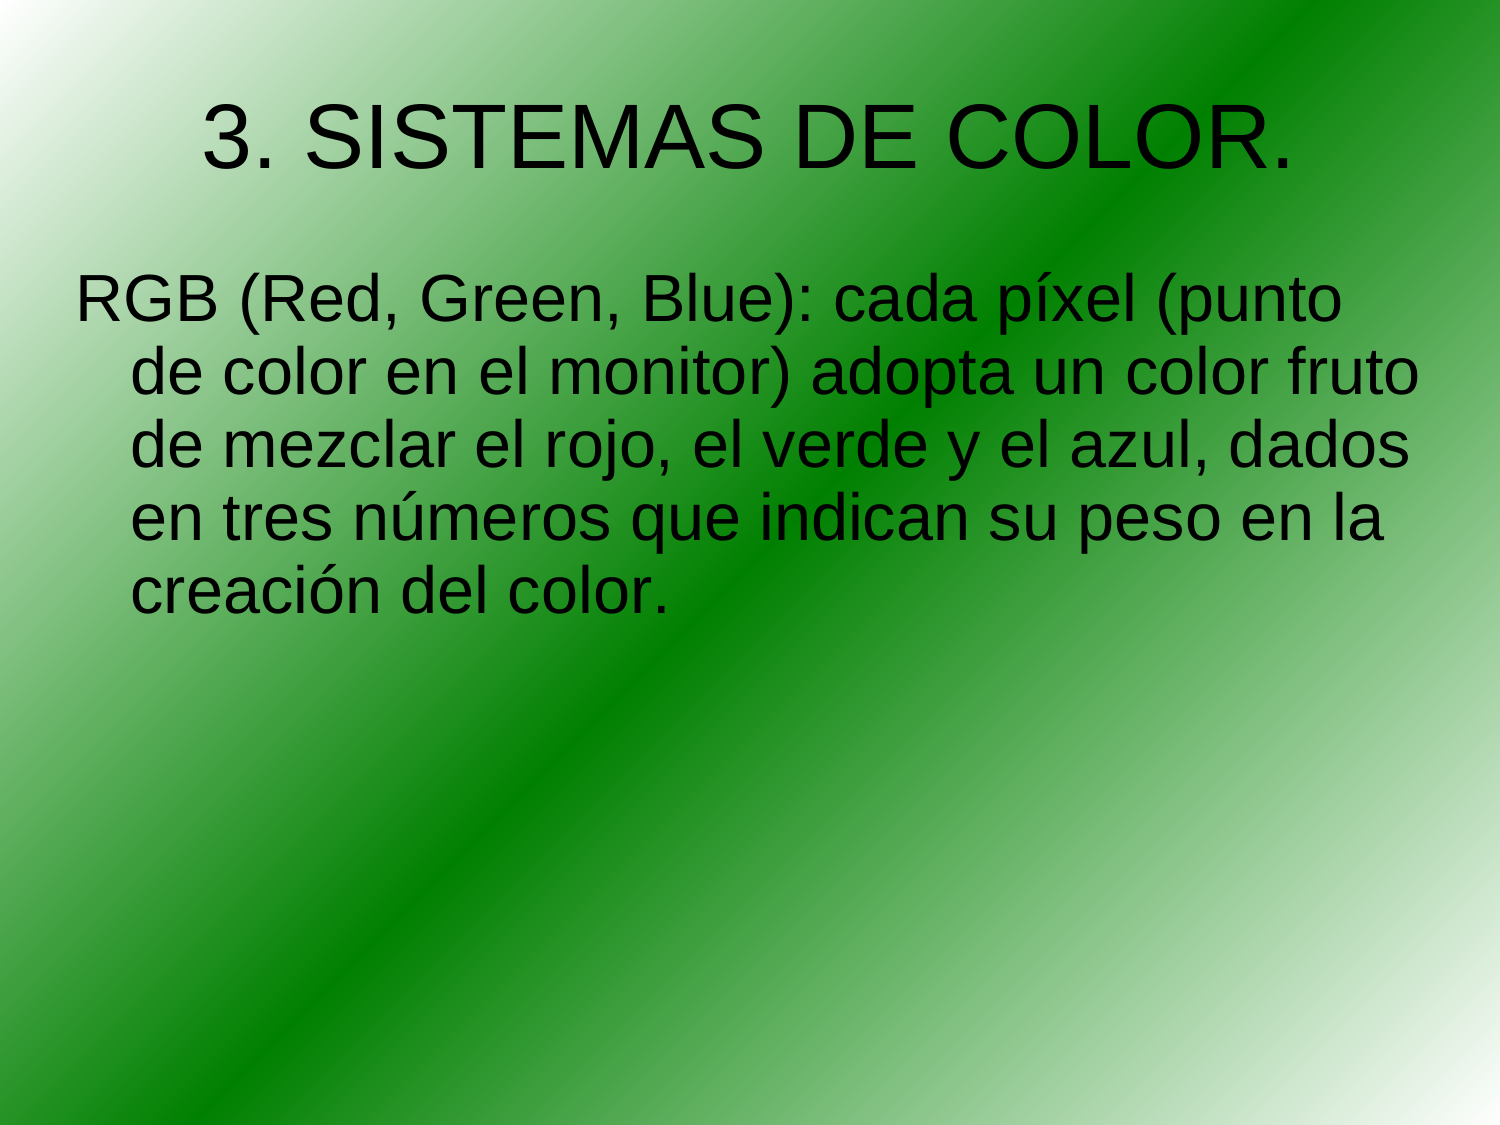

# 3. SISTEMAS DE COLOR.
RGB (Red, Green, Blue): cada píxel (punto de color en el monitor) adopta un color fruto de mezclar el rojo, el verde y el azul, dados en tres números que indican su peso en la creación del color.